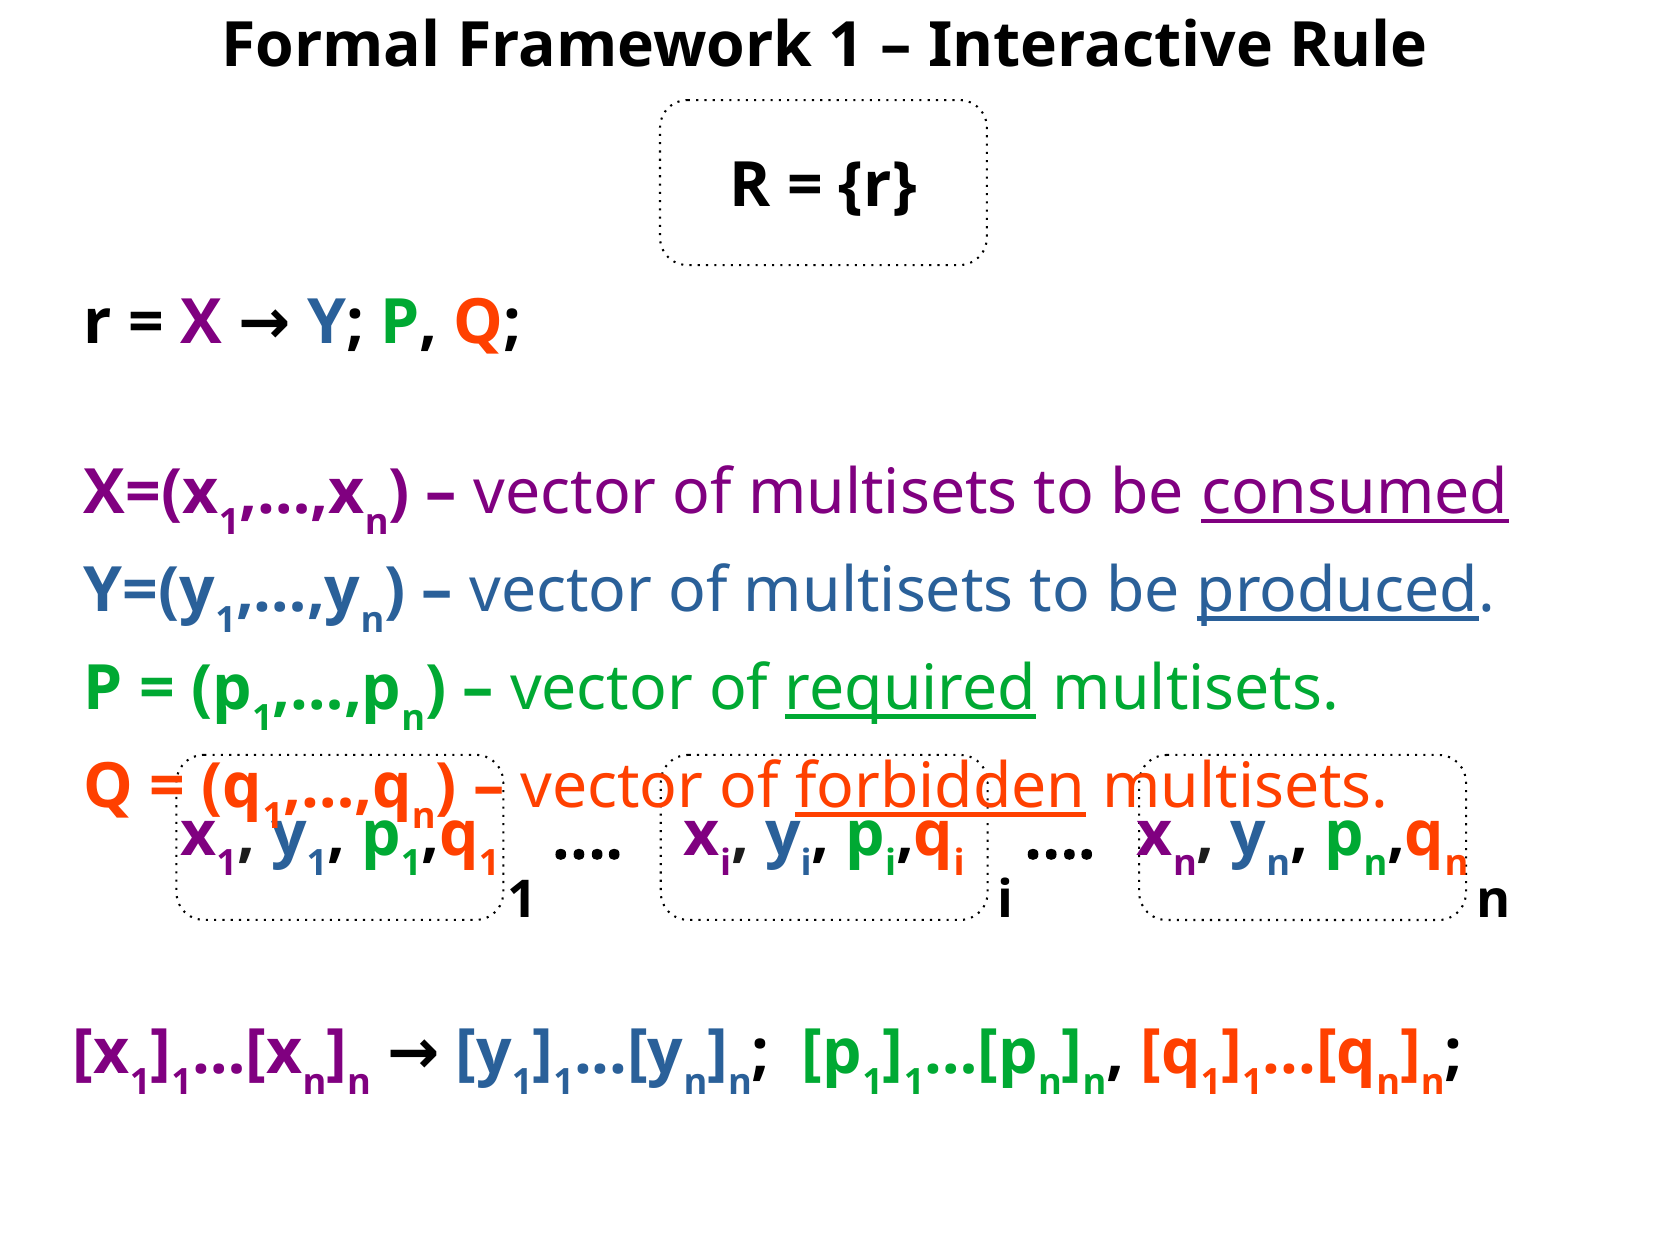

# Formal Framework 1 – Interactive Rule
R = {r}
r = X → Y; P, Q;
X=(x1,…,xn) – vector of multisets to be consumed
Y=(y1,…,yn) – vector of multisets to be produced.
P = (p1,…,pn) – vector of required multisets.
Q = (q1,…,qn) – vector of forbidden multisets.
x1, y1, p1,q1
xi, yi, pi,qi
xn, yn, pn,qn
….
….
1
i
n
[x1]1…[xn]n → [y1]1...[yn]n; [p1]1…[pn]n, [q1]1...[qn]n;